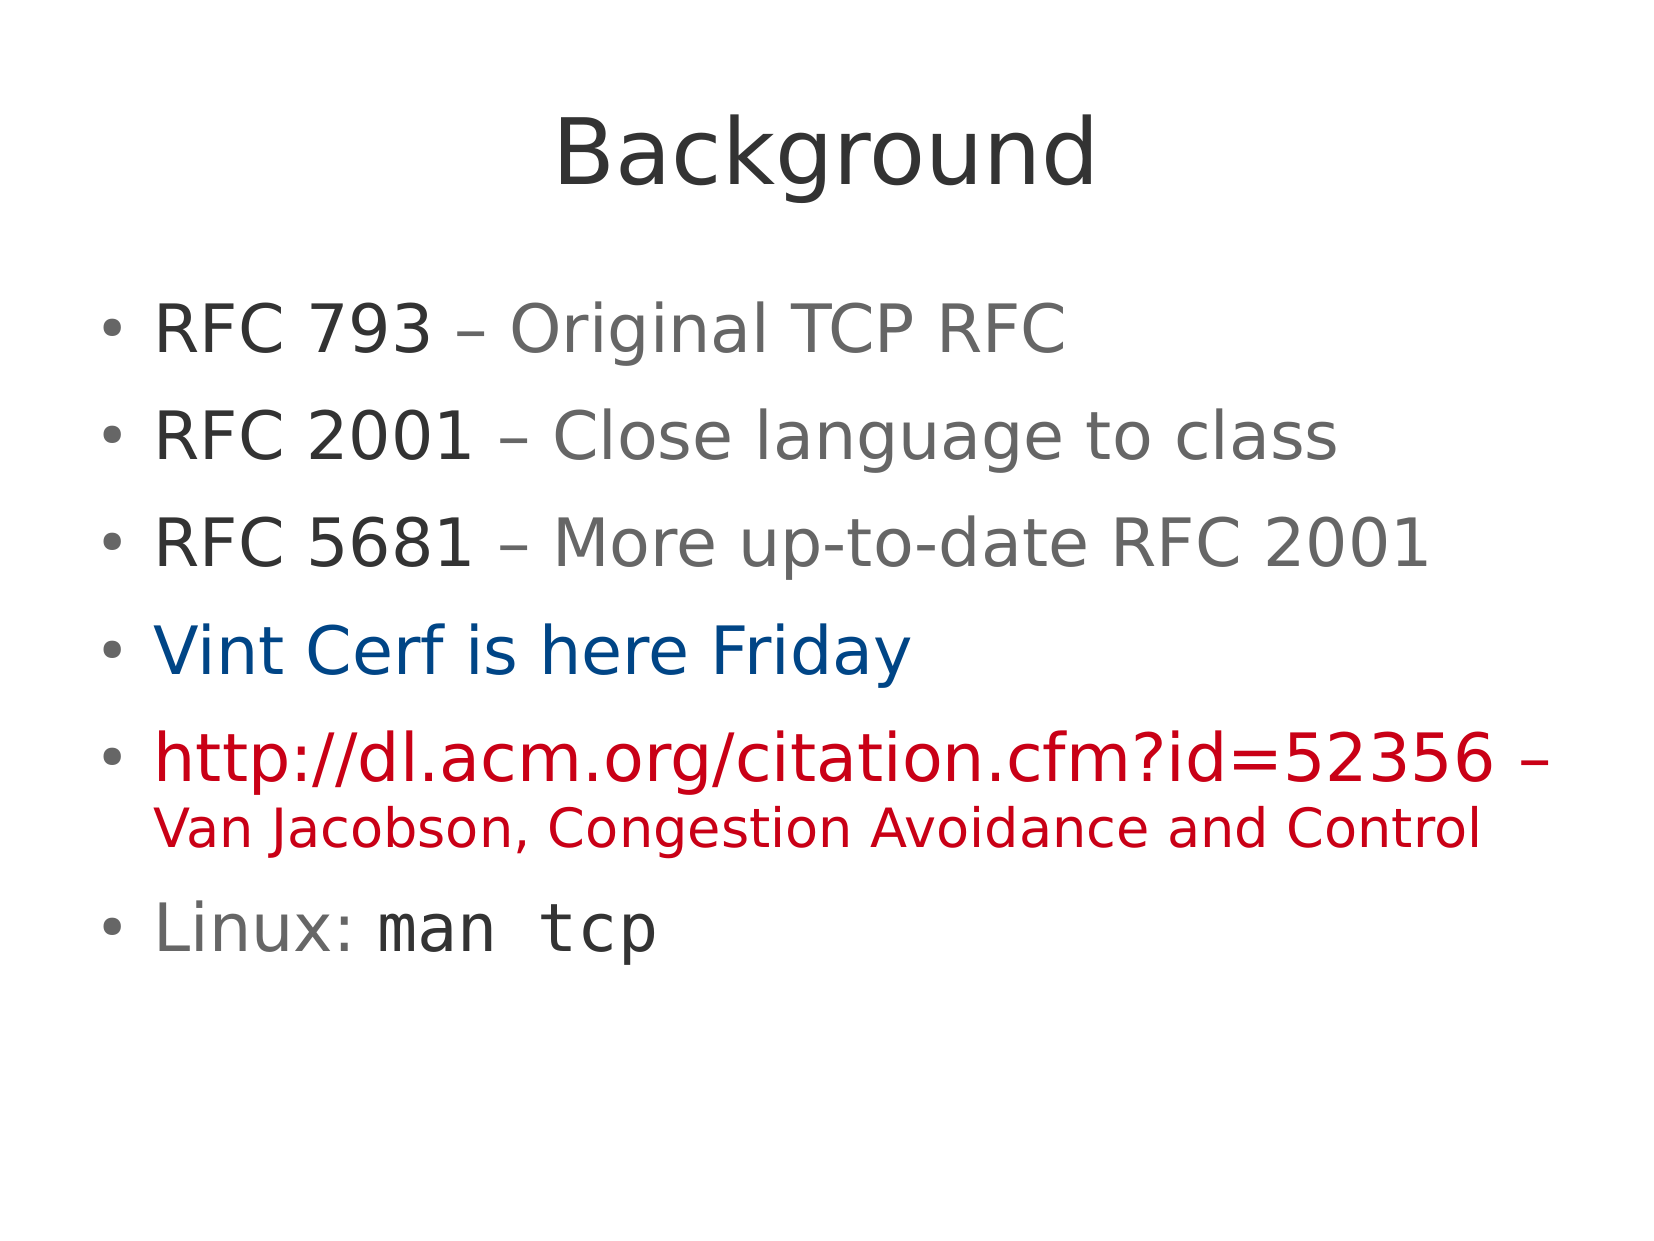

# Background
RFC 793 – Original TCP RFC
RFC 2001 – Close language to class
RFC 5681 – More up-to-date RFC 2001
Vint Cerf is here Friday
http://dl.acm.org/citation.cfm?id=52356 – Van Jacobson, Congestion Avoidance and Control
Linux: man tcp